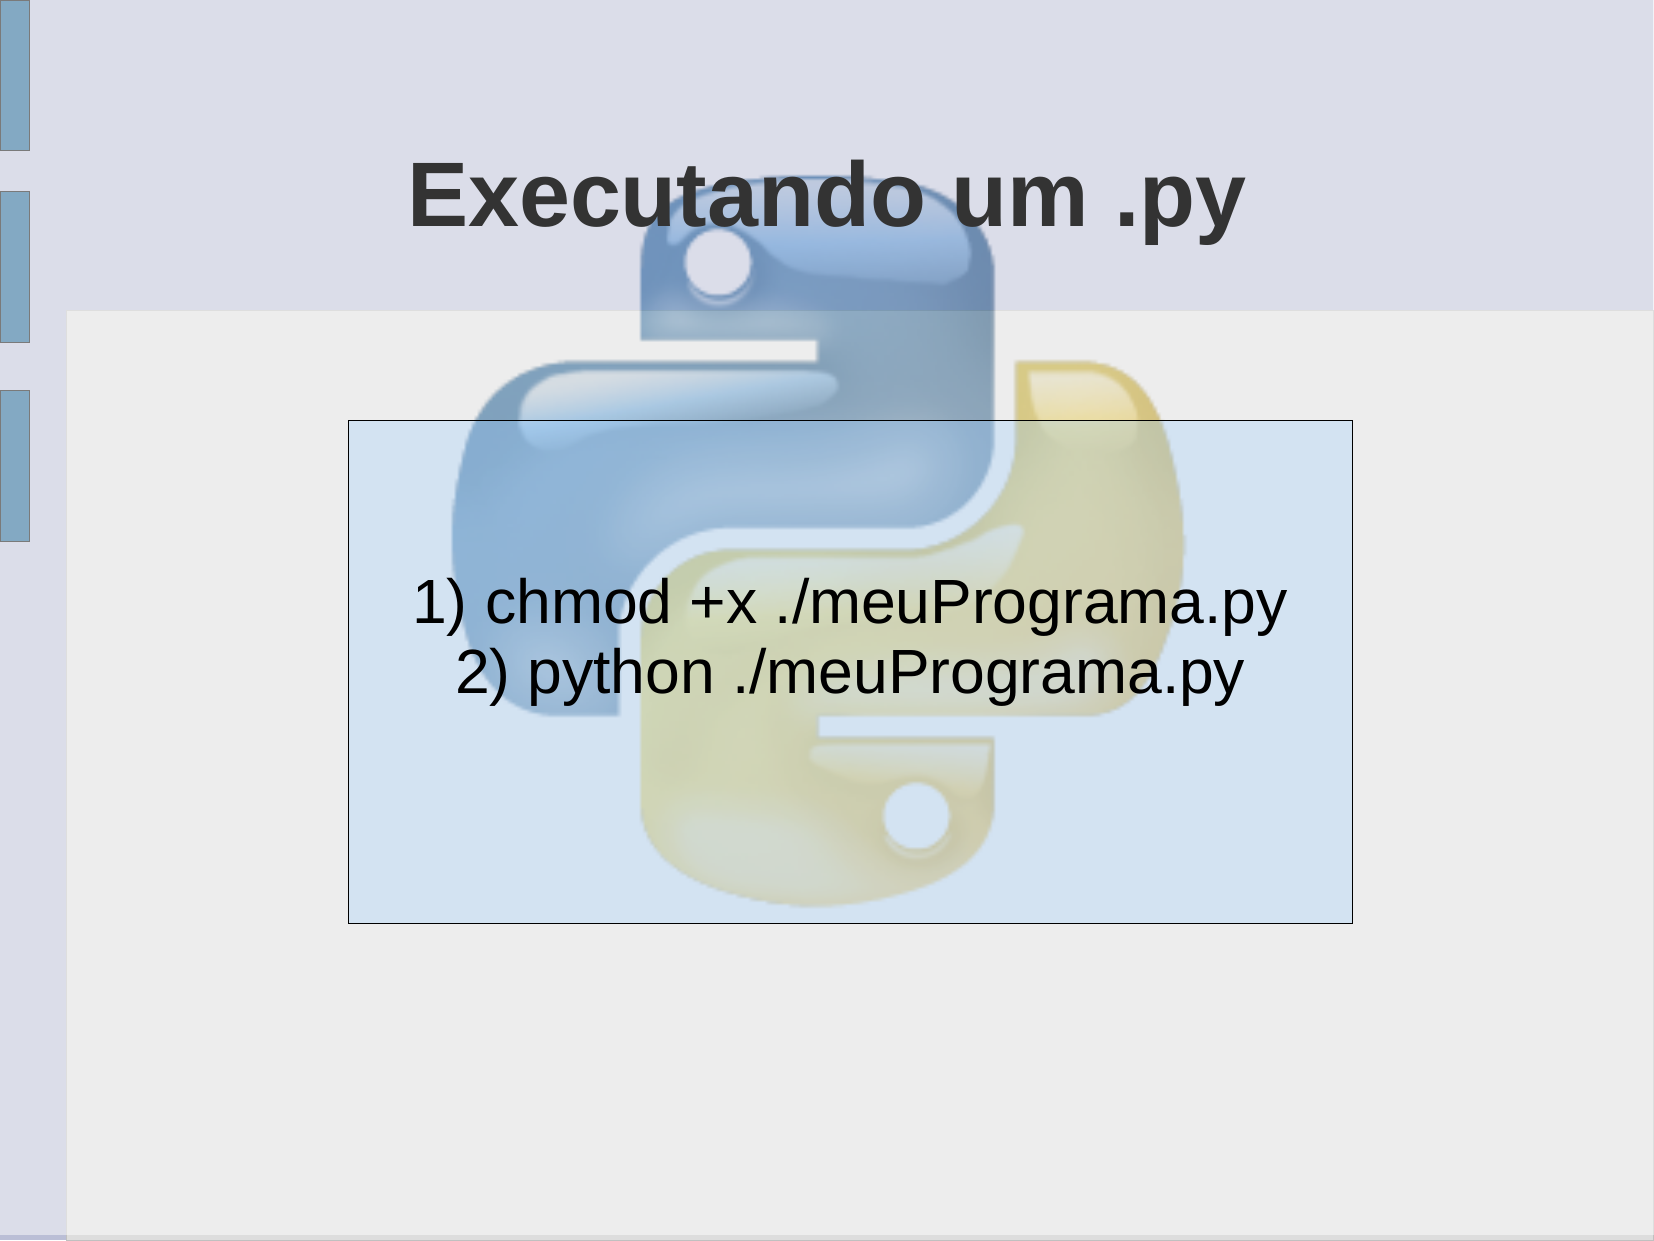

# Executando um .py
 chmod +x ./meuPrograma.py
 python ./meuPrograma.py